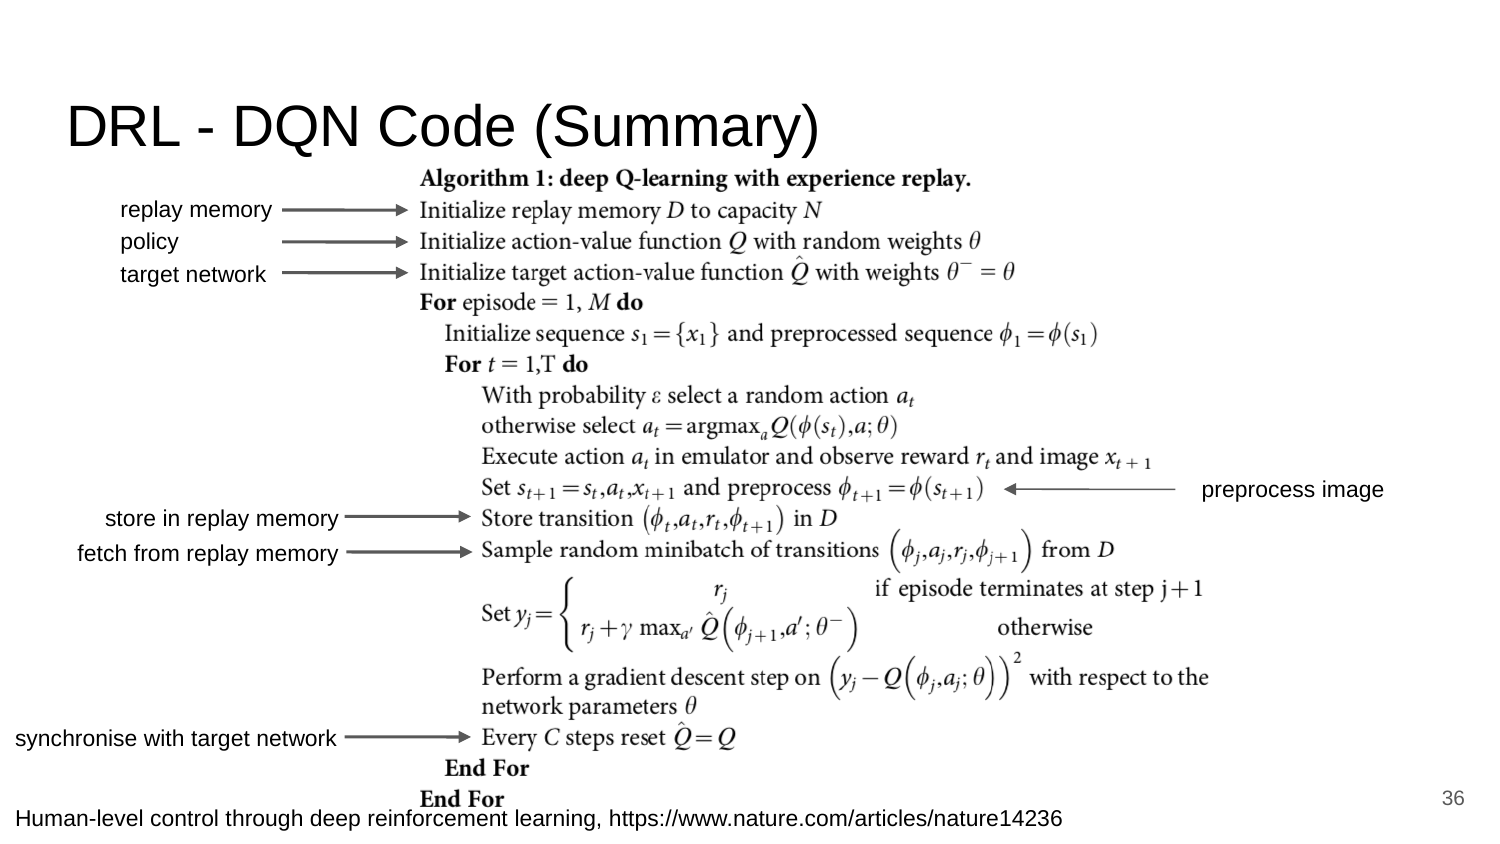

# DRL - DQN Code (Summary)
replay memory
policy
target network
preprocess image
store in replay memory
fetch from replay memory
synchronise with target network
Human-level control through deep reinforcement learning, https://www.nature.com/articles/nature14236